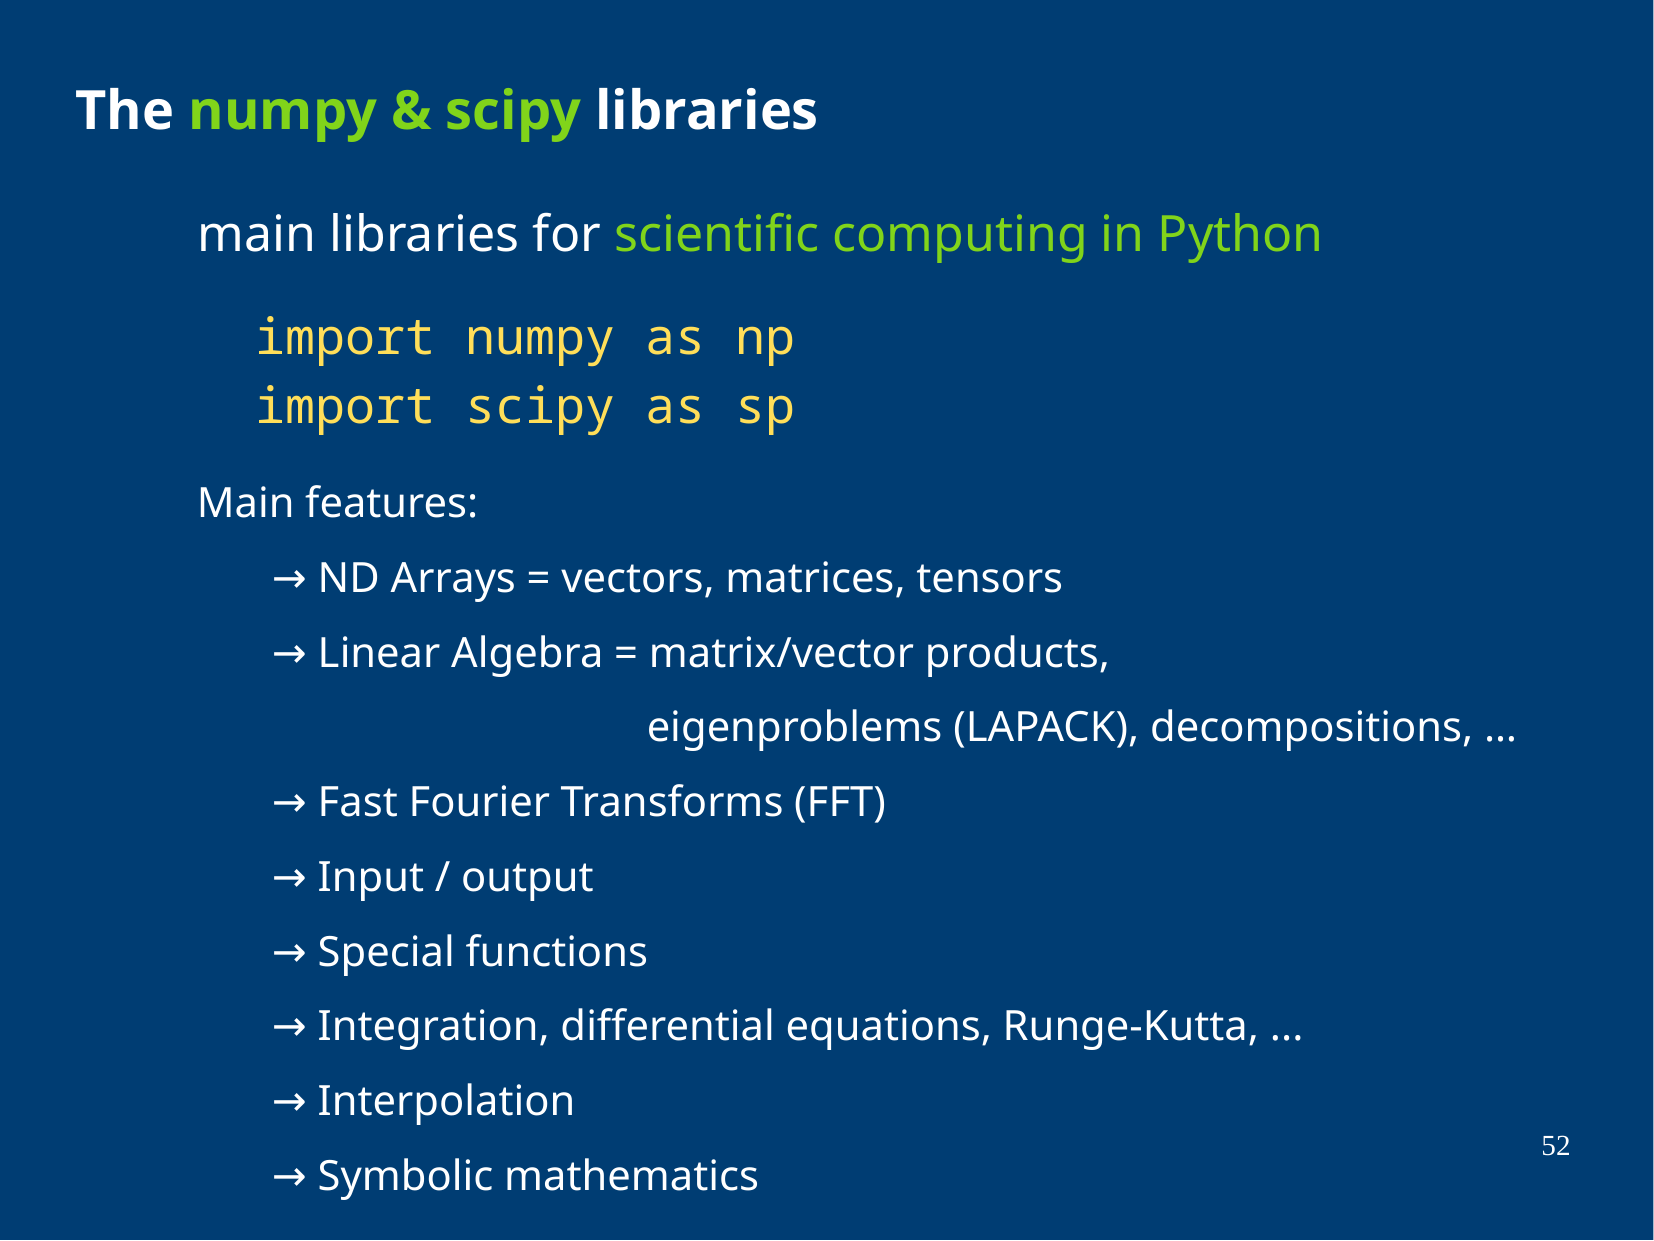

The numpy & scipy libraries
main libraries for scientific computing in Python
import numpy as np
import scipy as sp
Main features:
	→ ND Arrays = vectors, matrices, tensors
	→ Linear Algebra = matrix/vector products,
						eigenproblems (LAPACK), decompositions, …
	→ Fast Fourier Transforms (FFT)
	→ Input / output
	→ Special functions
	→ Integration, differential equations, Runge-Kutta, ...
	→ Interpolation
	→ Symbolic mathematics